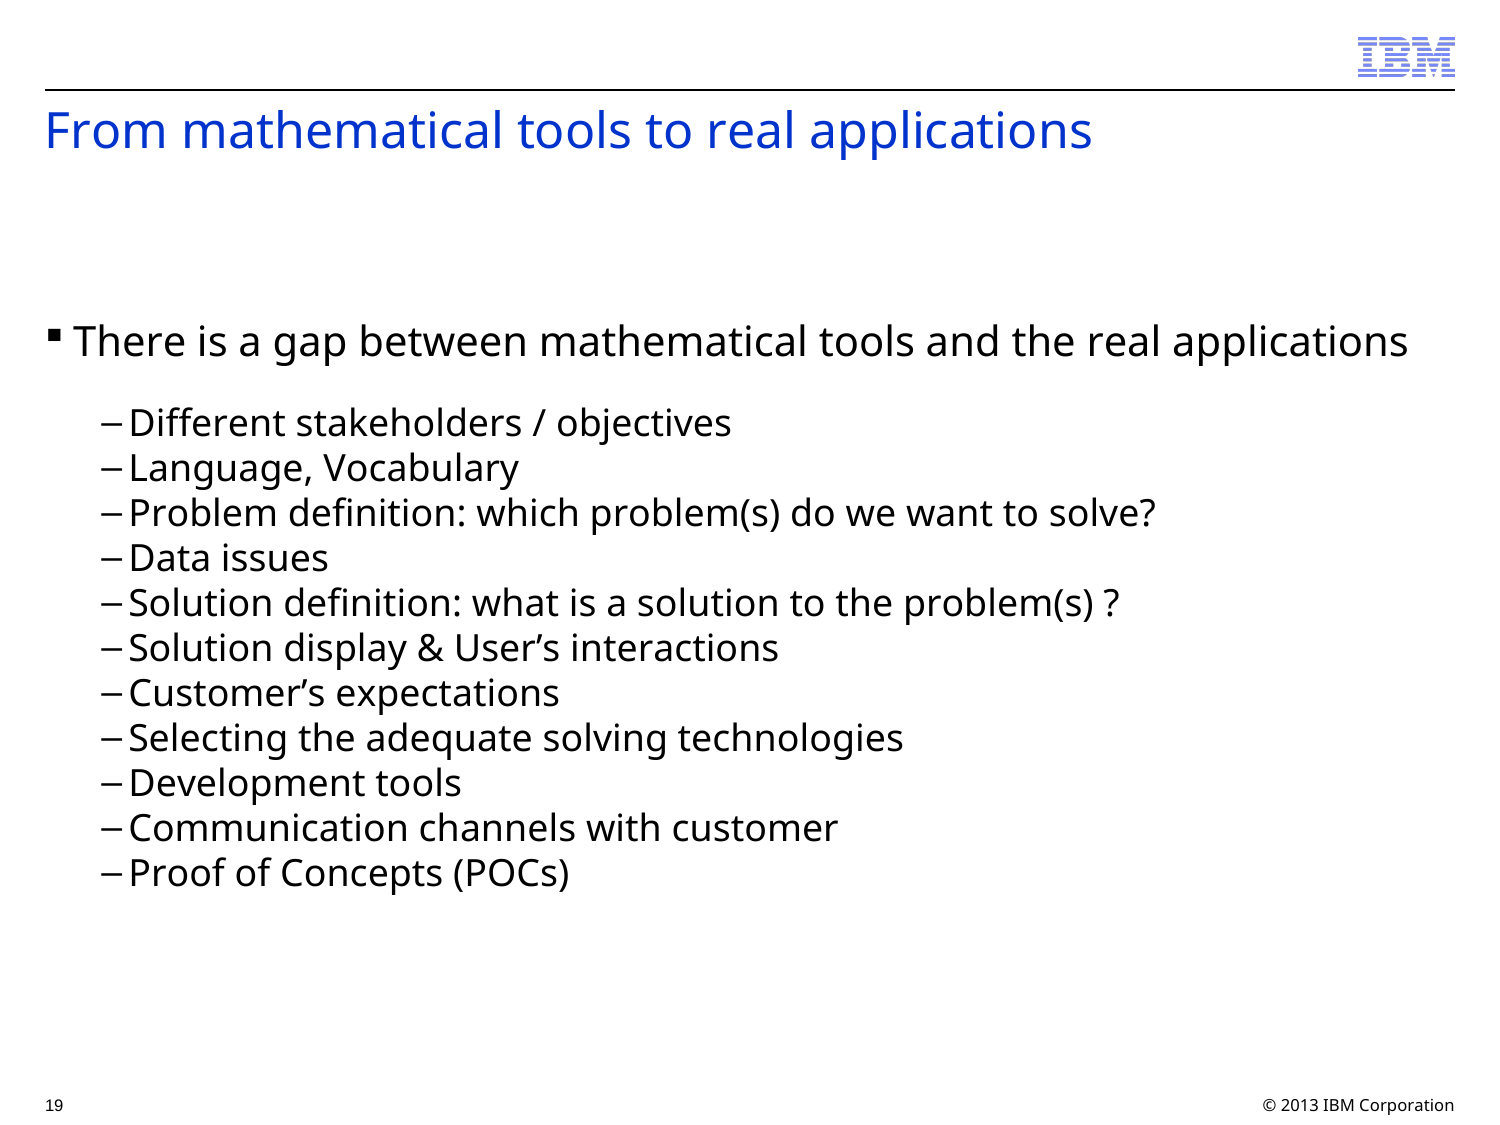

# From mathematical tools to real applications
There is a gap between mathematical tools and the real applications
Different stakeholders / objectives
Language, Vocabulary
Problem definition: which problem(s) do we want to solve?
Data issues
Solution definition: what is a solution to the problem(s) ?
Solution display & User’s interactions
Customer’s expectations
Selecting the adequate solving technologies
Development tools
Communication channels with customer
Proof of Concepts (POCs)
19